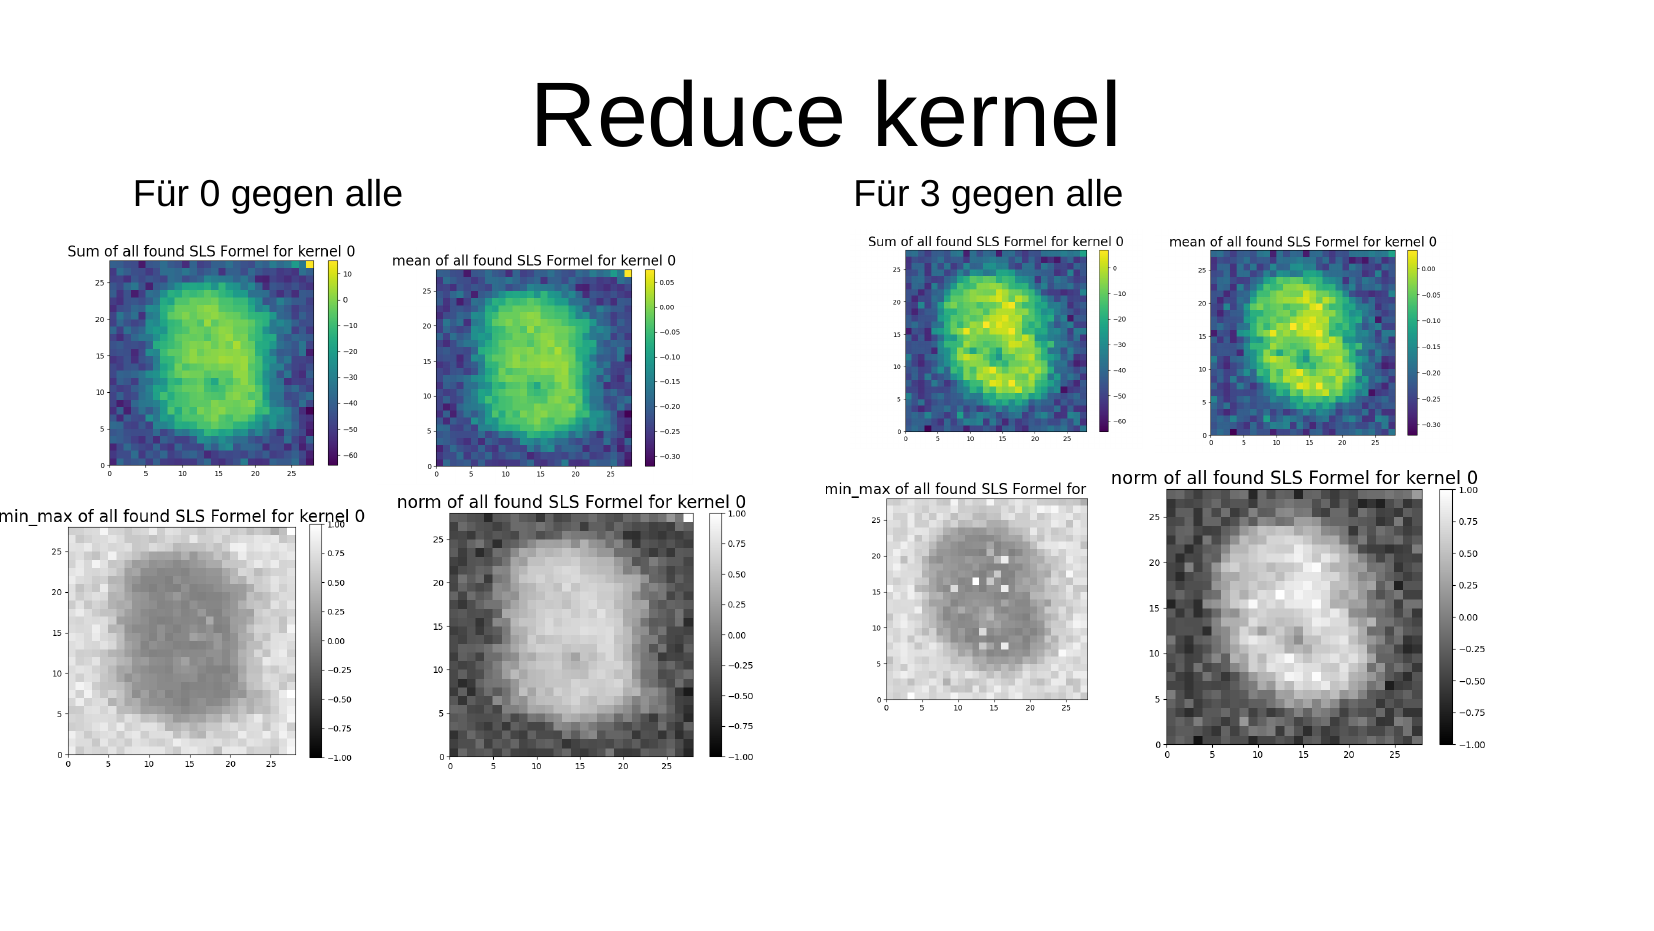

# Reduce kernel
Für 0 gegen alle
Für 3 gegen alle